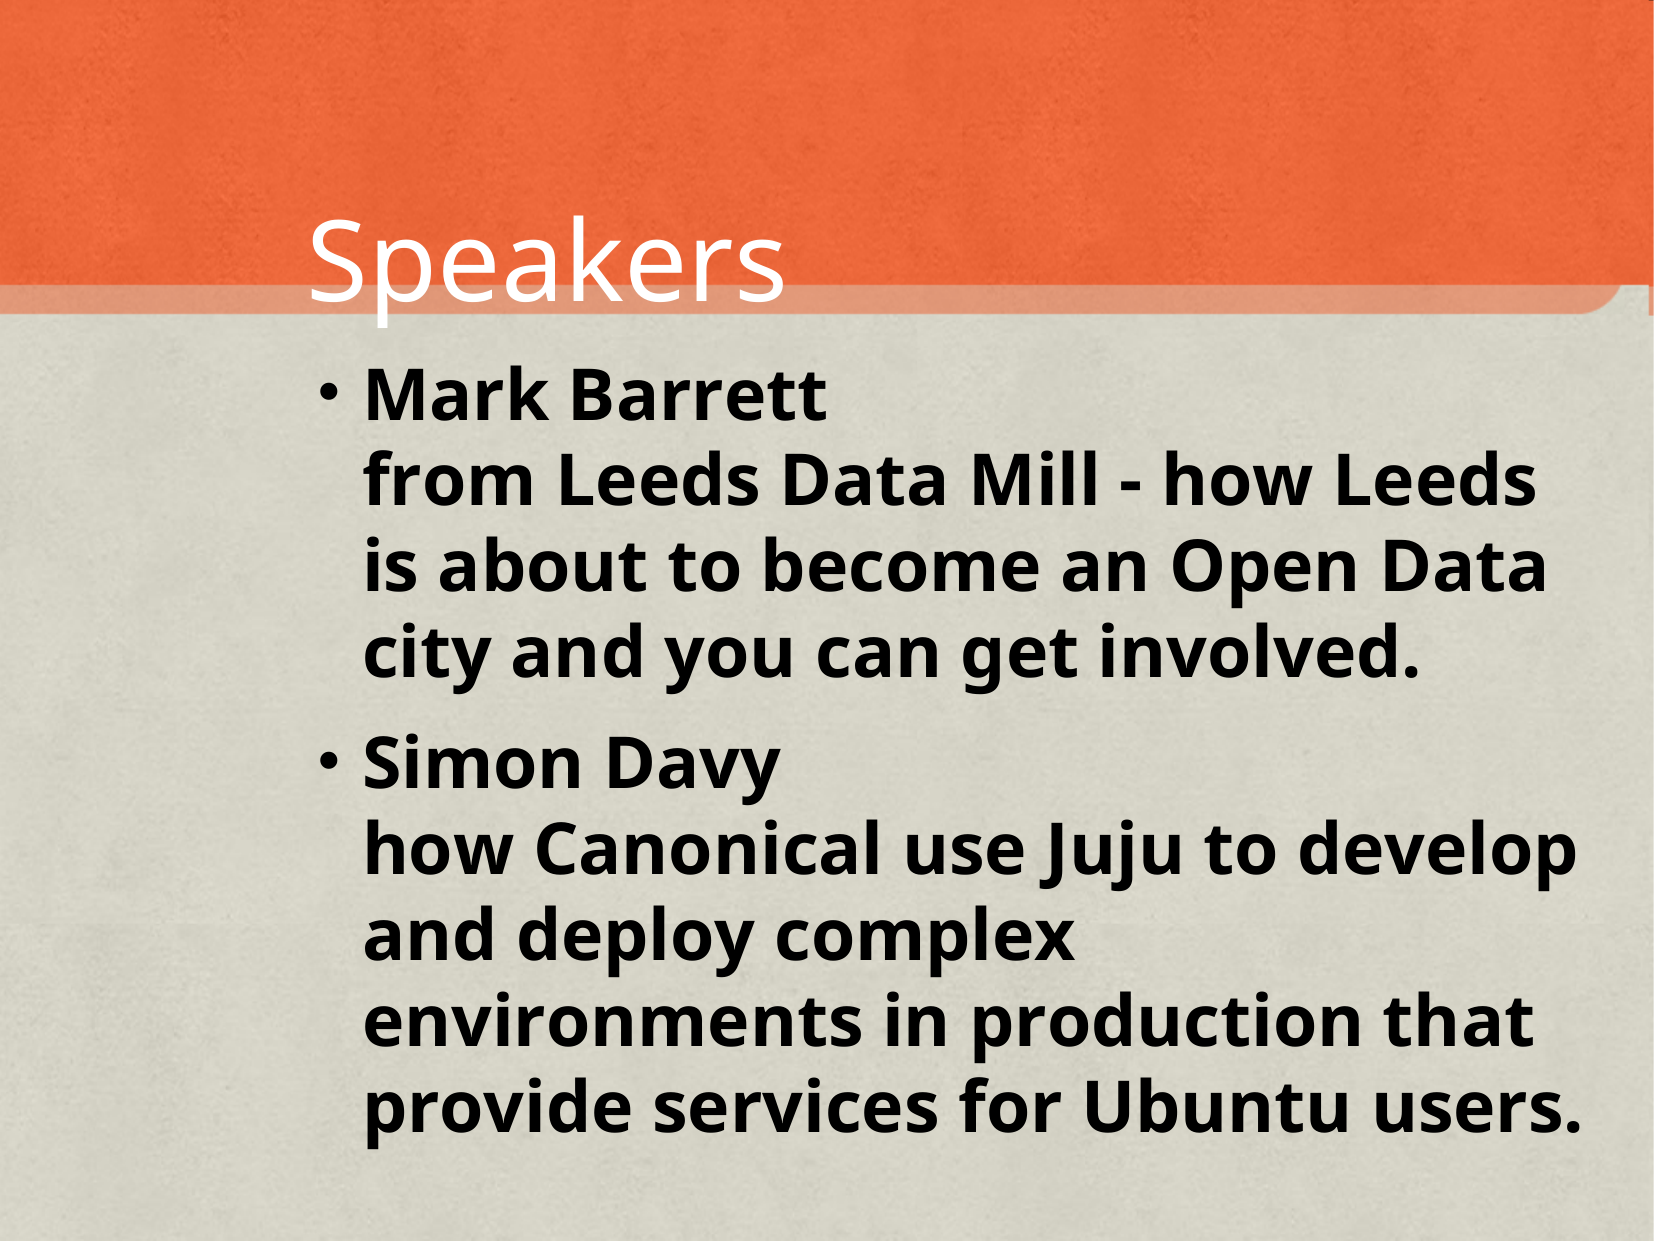

# Speakers
Mark Barrett
from Leeds Data Mill - how Leeds is about to become an Open Data city and you can get involved.
Simon Davy
how Canonical use Juju to develop and deploy complex environments in production that provide services for Ubuntu users.